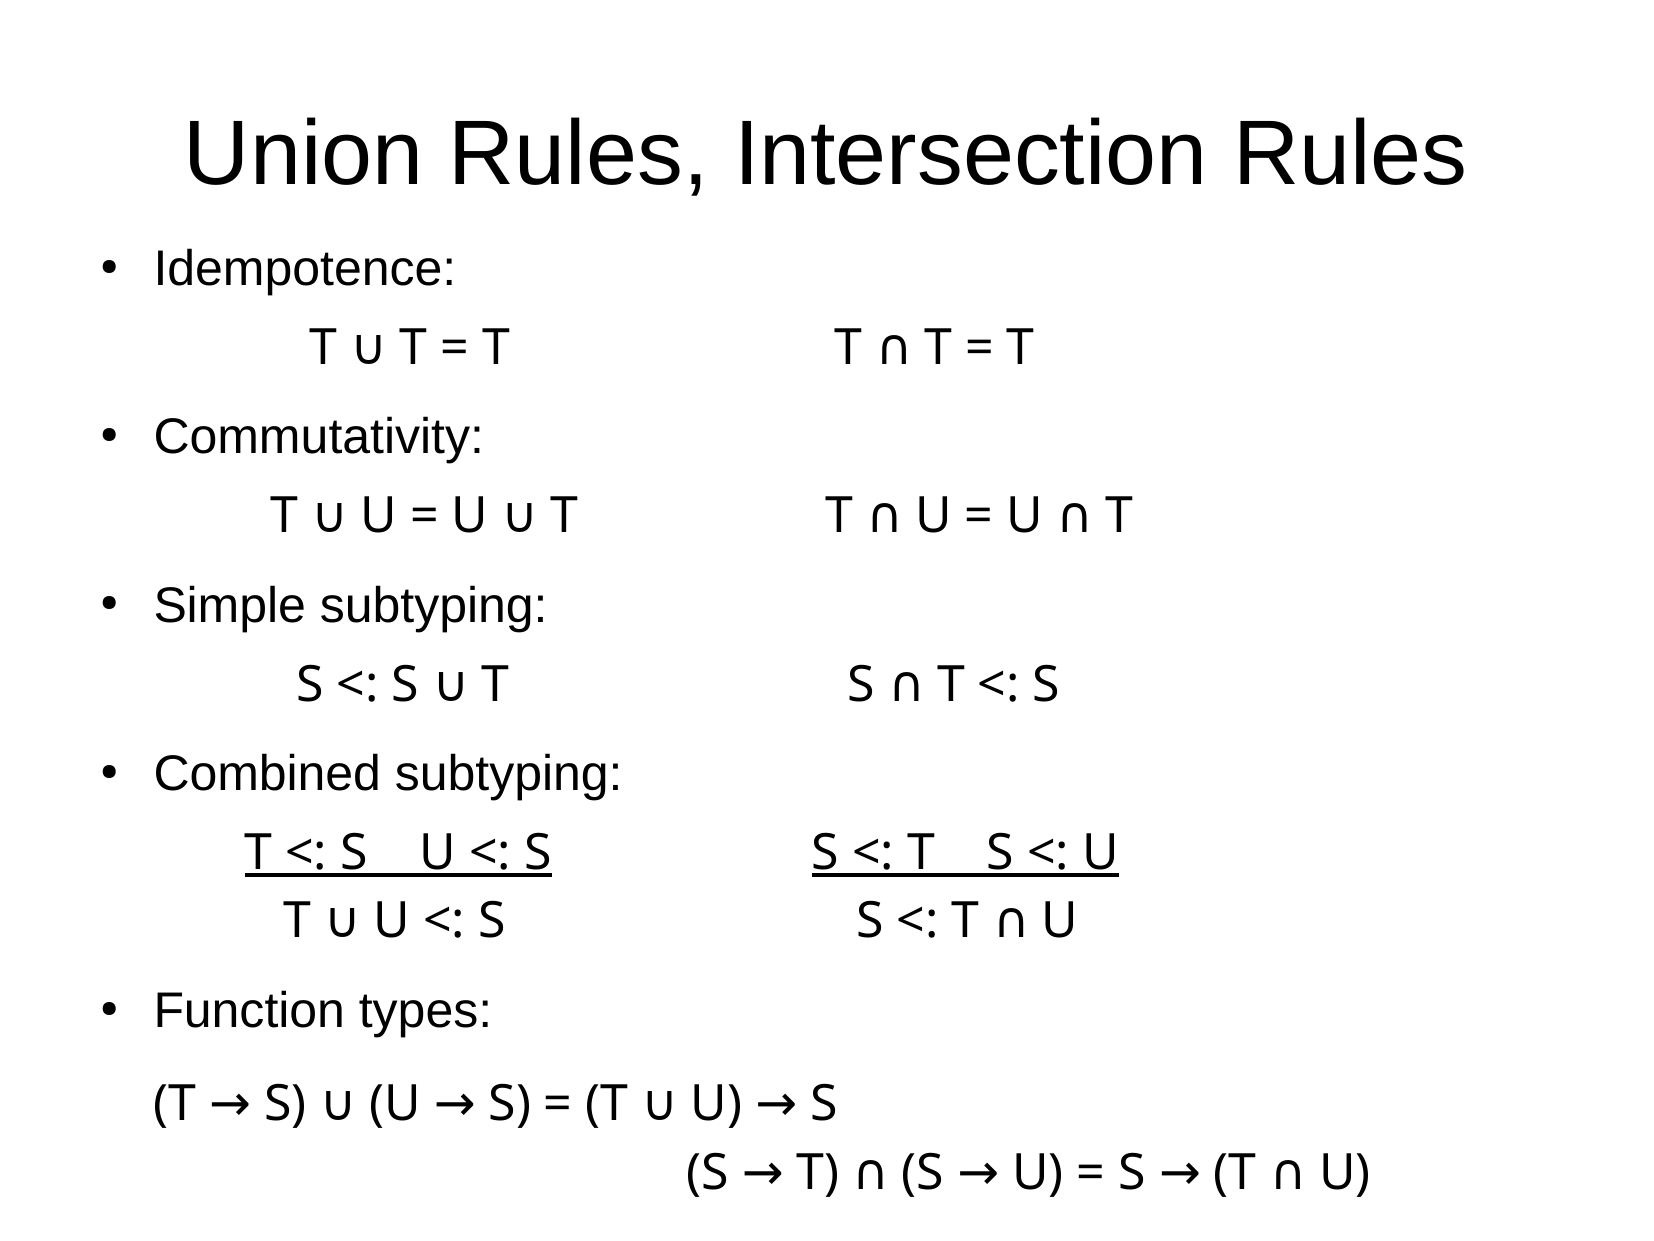

# Union Rules, Intersection Rules
Idempotence:
 T ∪ T = T T ∩ T = T
Commutativity:
 T ∪ U = U ∪ T T ∩ U = U ∩ T
Simple subtyping:
 S <: S ∪ T S ∩ T <: S
Combined subtyping:
 T <: S U <: S S <: T S <: U
 T ∪ U <: S S <: T ∩ U
Function types:
(T → S) ∪ (U → S) = (T ∪ U) → S
 (S → T) ∩ (S → U) = S → (T ∩ U)